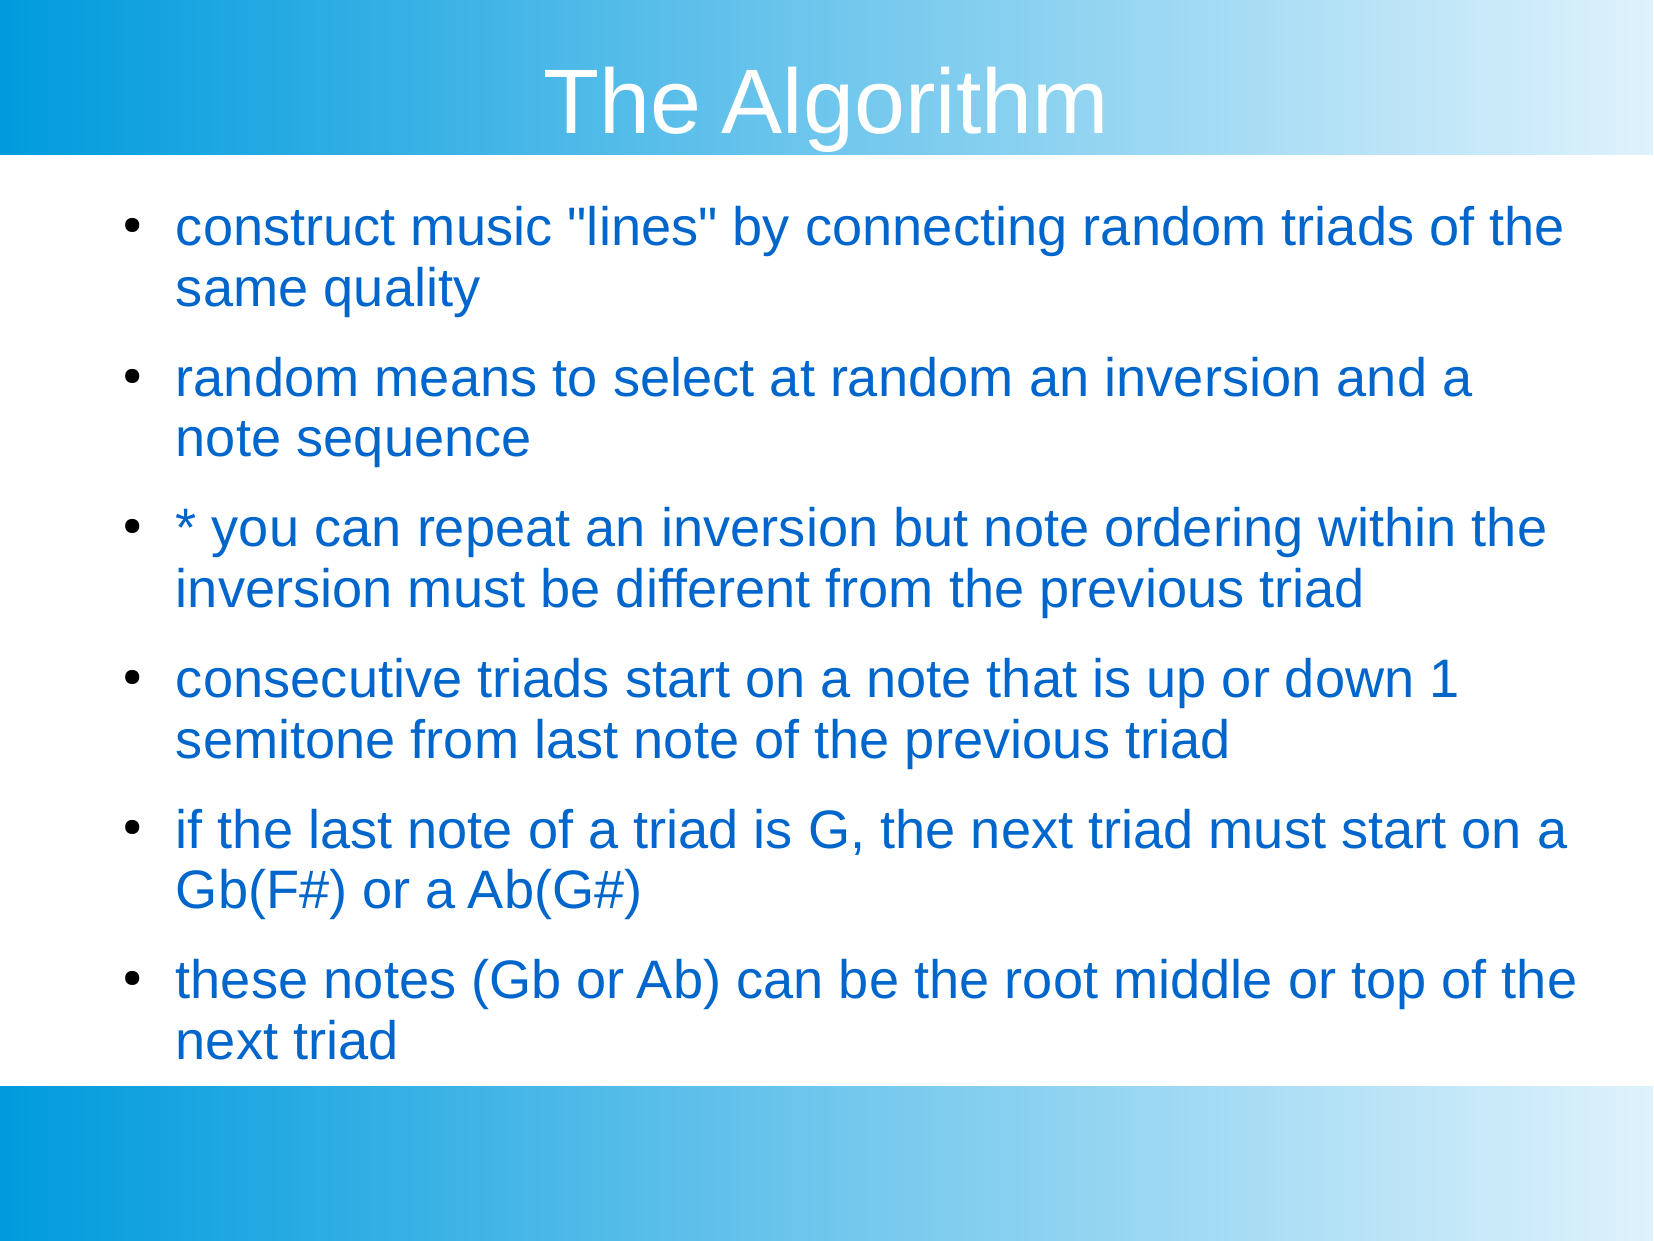

# The Algorithm
construct music "lines" by connecting random triads of the same quality
random means to select at random an inversion and a note sequence
* you can repeat an inversion but note ordering within the inversion must be different from the previous triad
consecutive triads start on a note that is up or down 1 semitone from last note of the previous triad
if the last note of a triad is G, the next triad must start on a Gb(F#) or a Ab(G#)
these notes (Gb or Ab) can be the root middle or top of the next triad